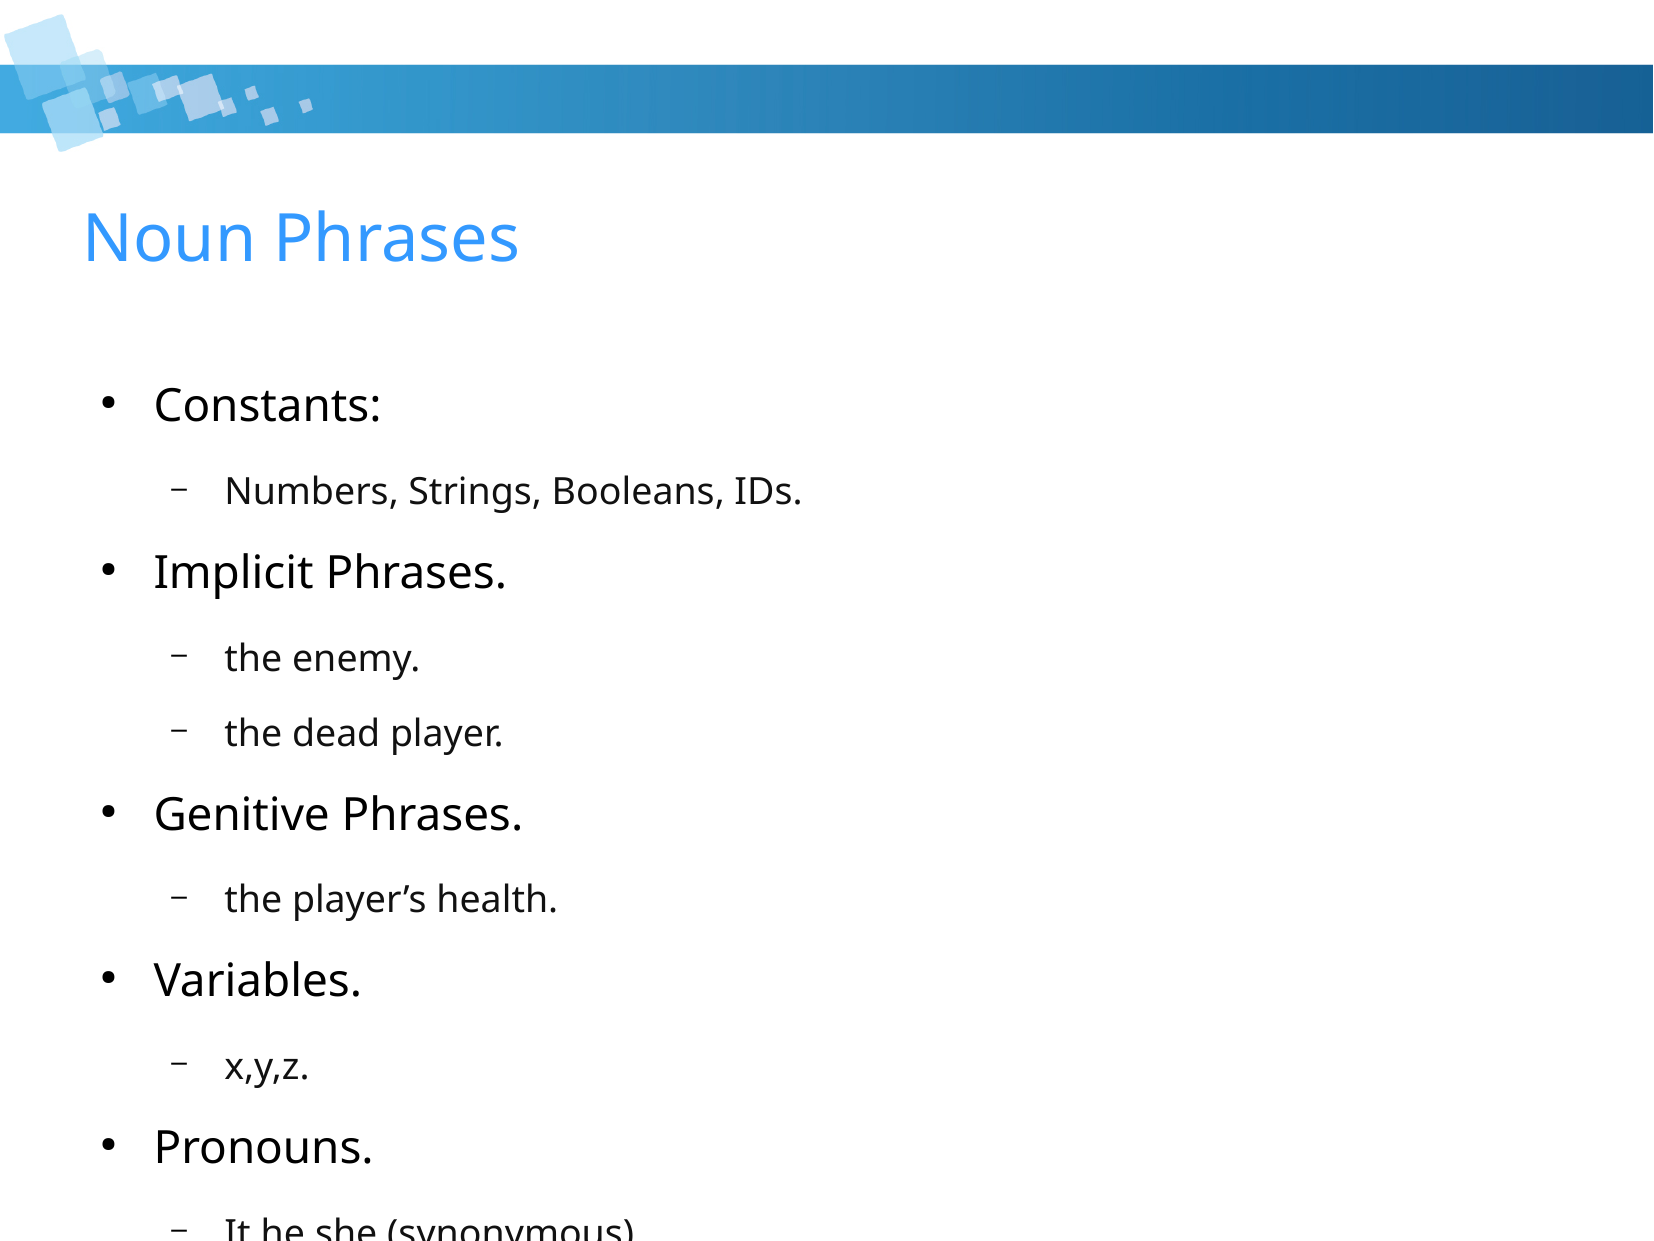

# Noun Phrases
Constants:
Numbers, Strings, Booleans, IDs.
Implicit Phrases.
the enemy.
the dead player.
Genitive Phrases.
the player’s health.
Variables.
x,y,z.
Pronouns.
It,he,she (synonymous).